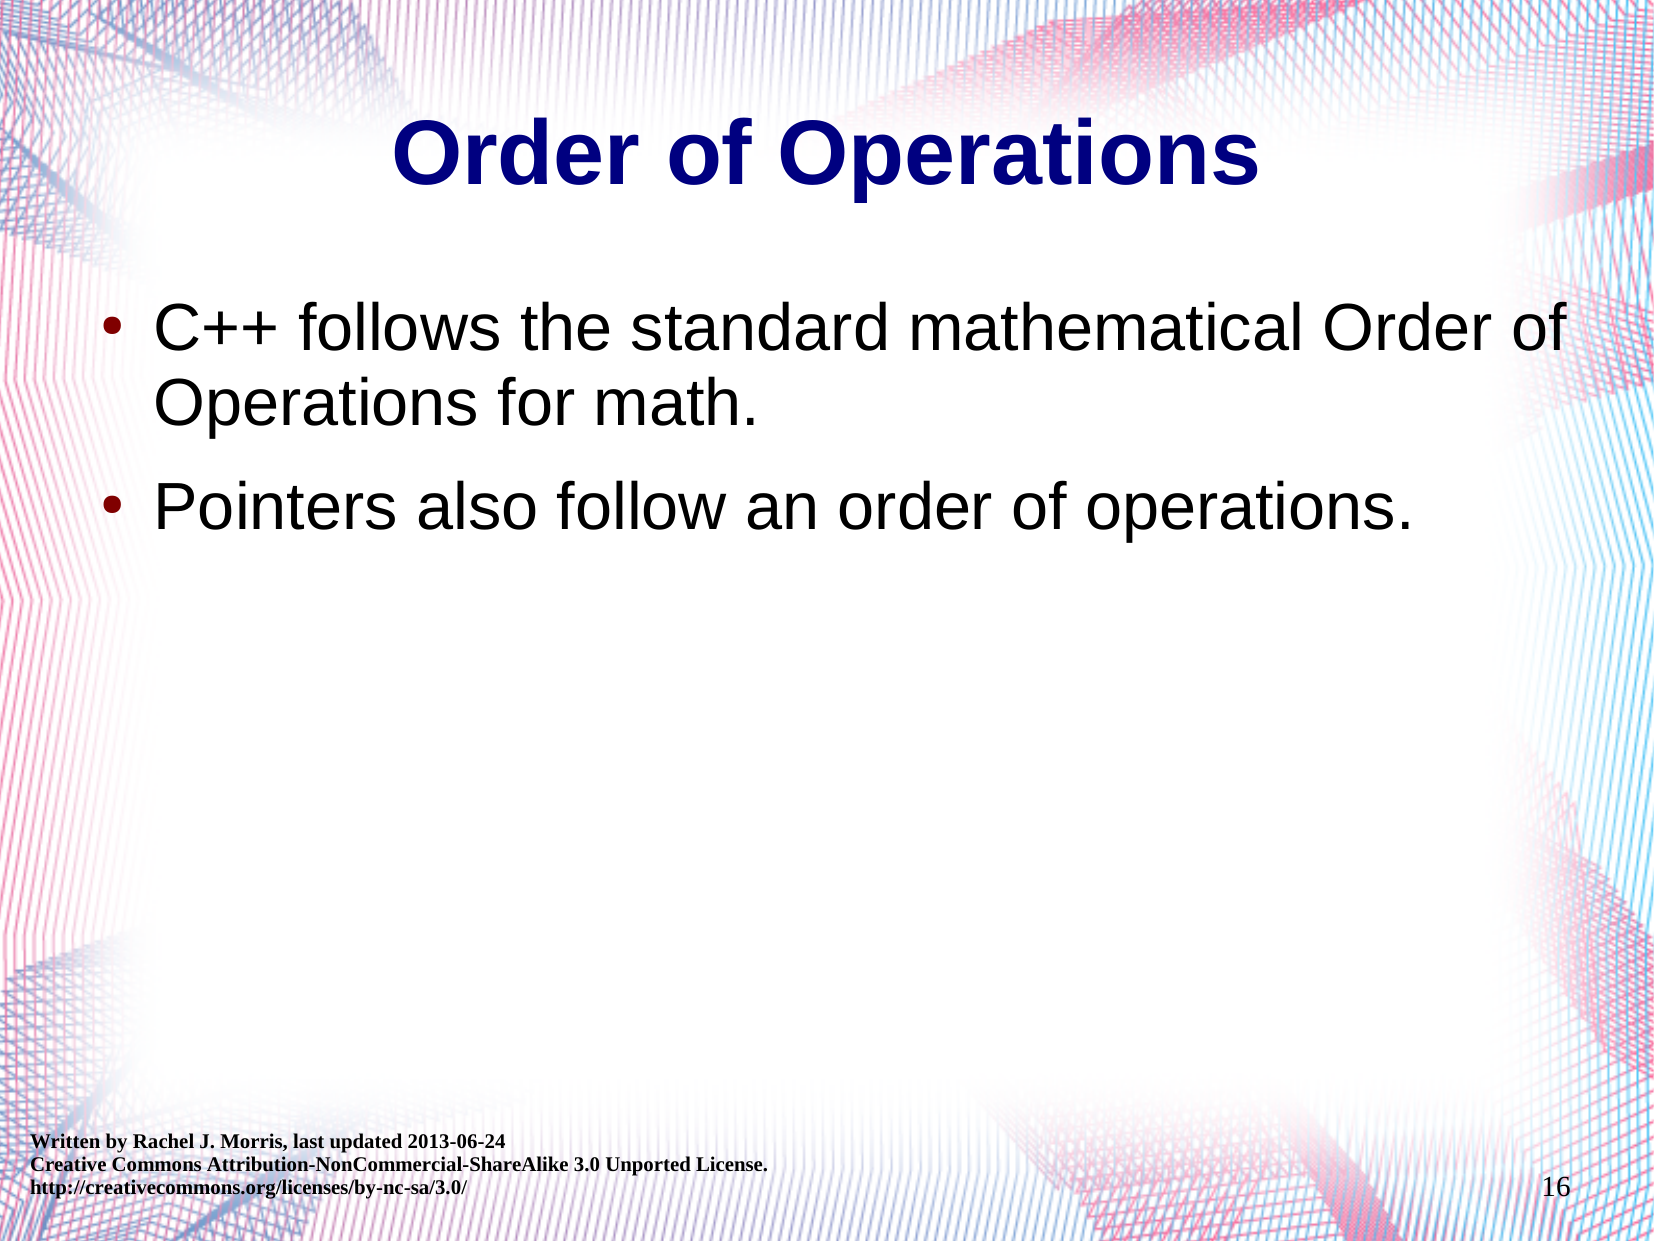

# Order of Operations
C++ follows the standard mathematical Order of Operations for math.
Pointers also follow an order of operations.
16